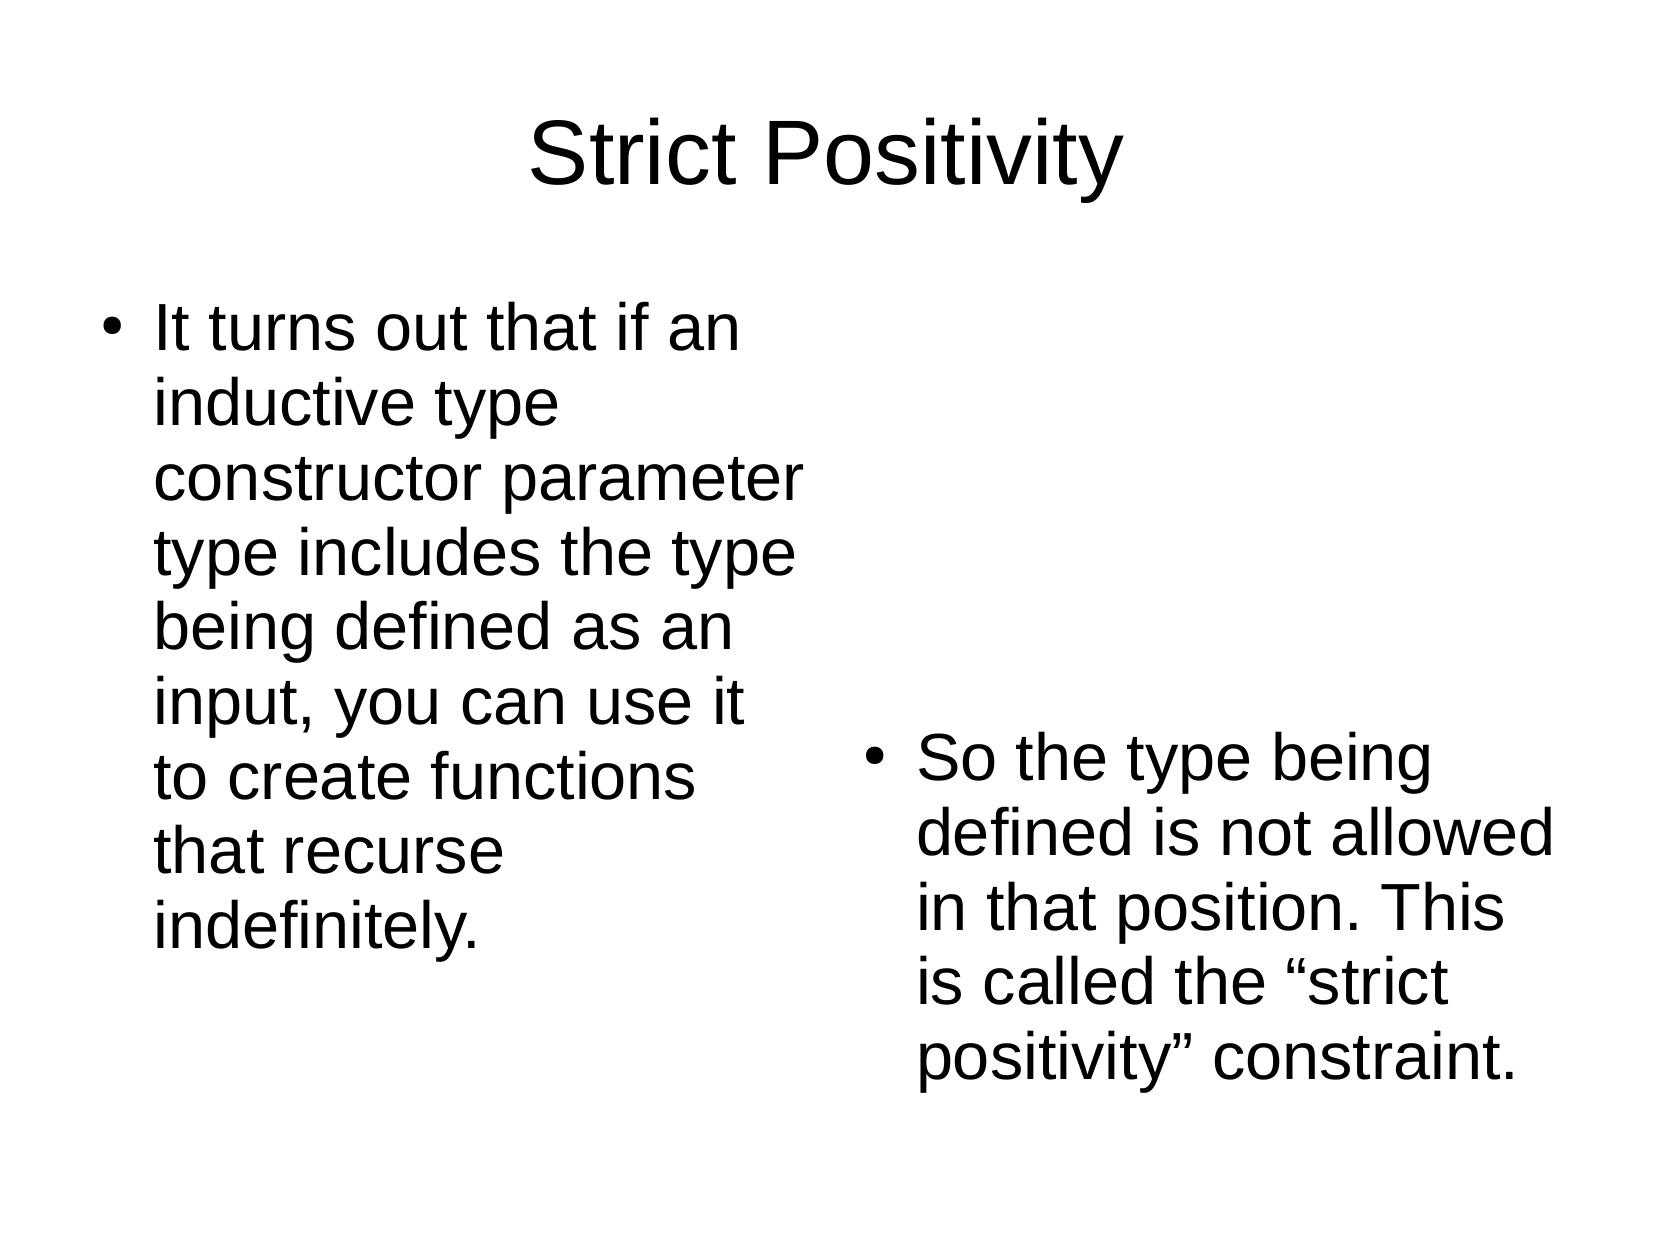

# Strict Positivity
It turns out that if an inductive type constructor parameter type includes the type being defined as an input, you can use it to create functions that recurse indefinitely.
So the type being defined is not allowed in that position. This is called the “strict positivity” constraint.